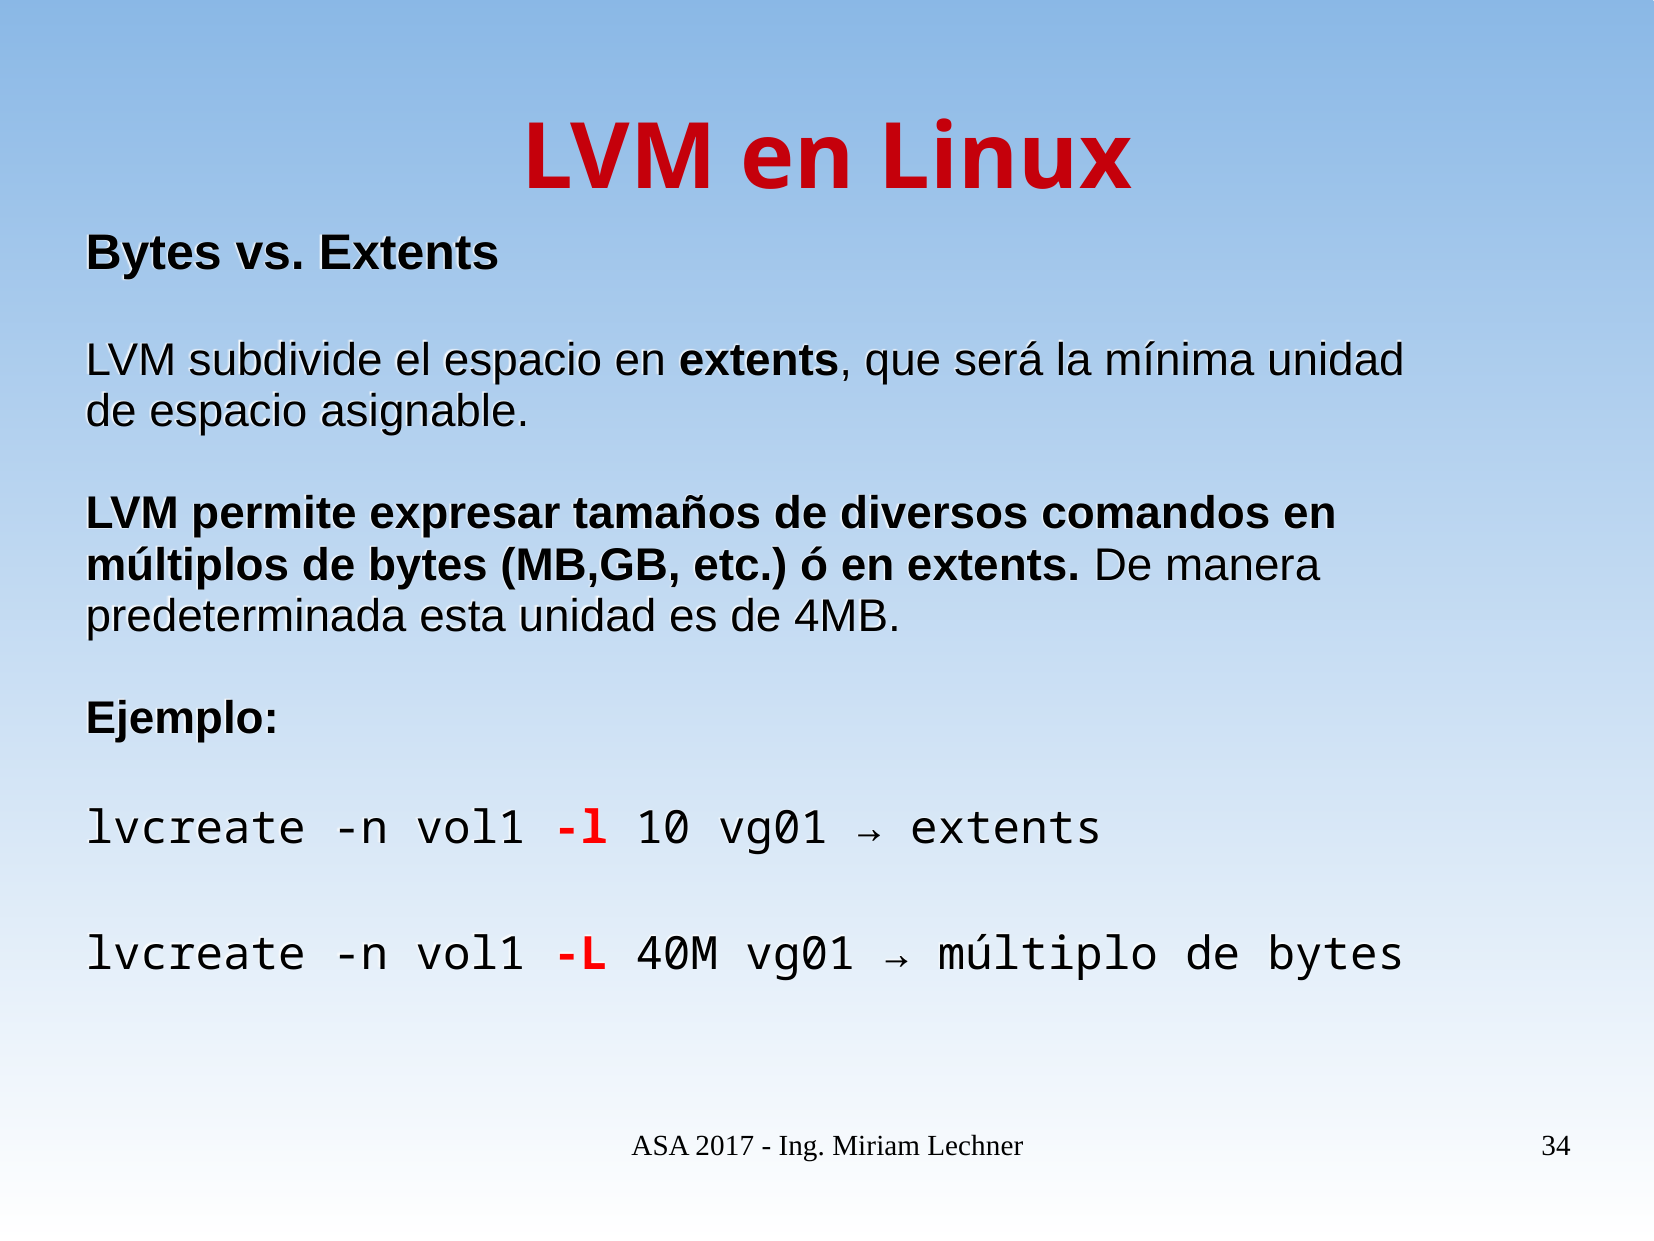

# LVM en Linux
Bytes vs. Extents
LVM subdivide el espacio en extents, que será la mínima unidad
de espacio asignable.
LVM permite expresar tamaños de diversos comandos en
múltiplos de bytes (MB,GB, etc.) ó en extents. De manera
predeterminada esta unidad es de 4MB.
Ejemplo:
lvcreate -n vol1 -l 10 vg01 → extents
lvcreate -n vol1 -L 40M vg01 → múltiplo de bytes
ASA 2017 - Ing. Miriam Lechner
34